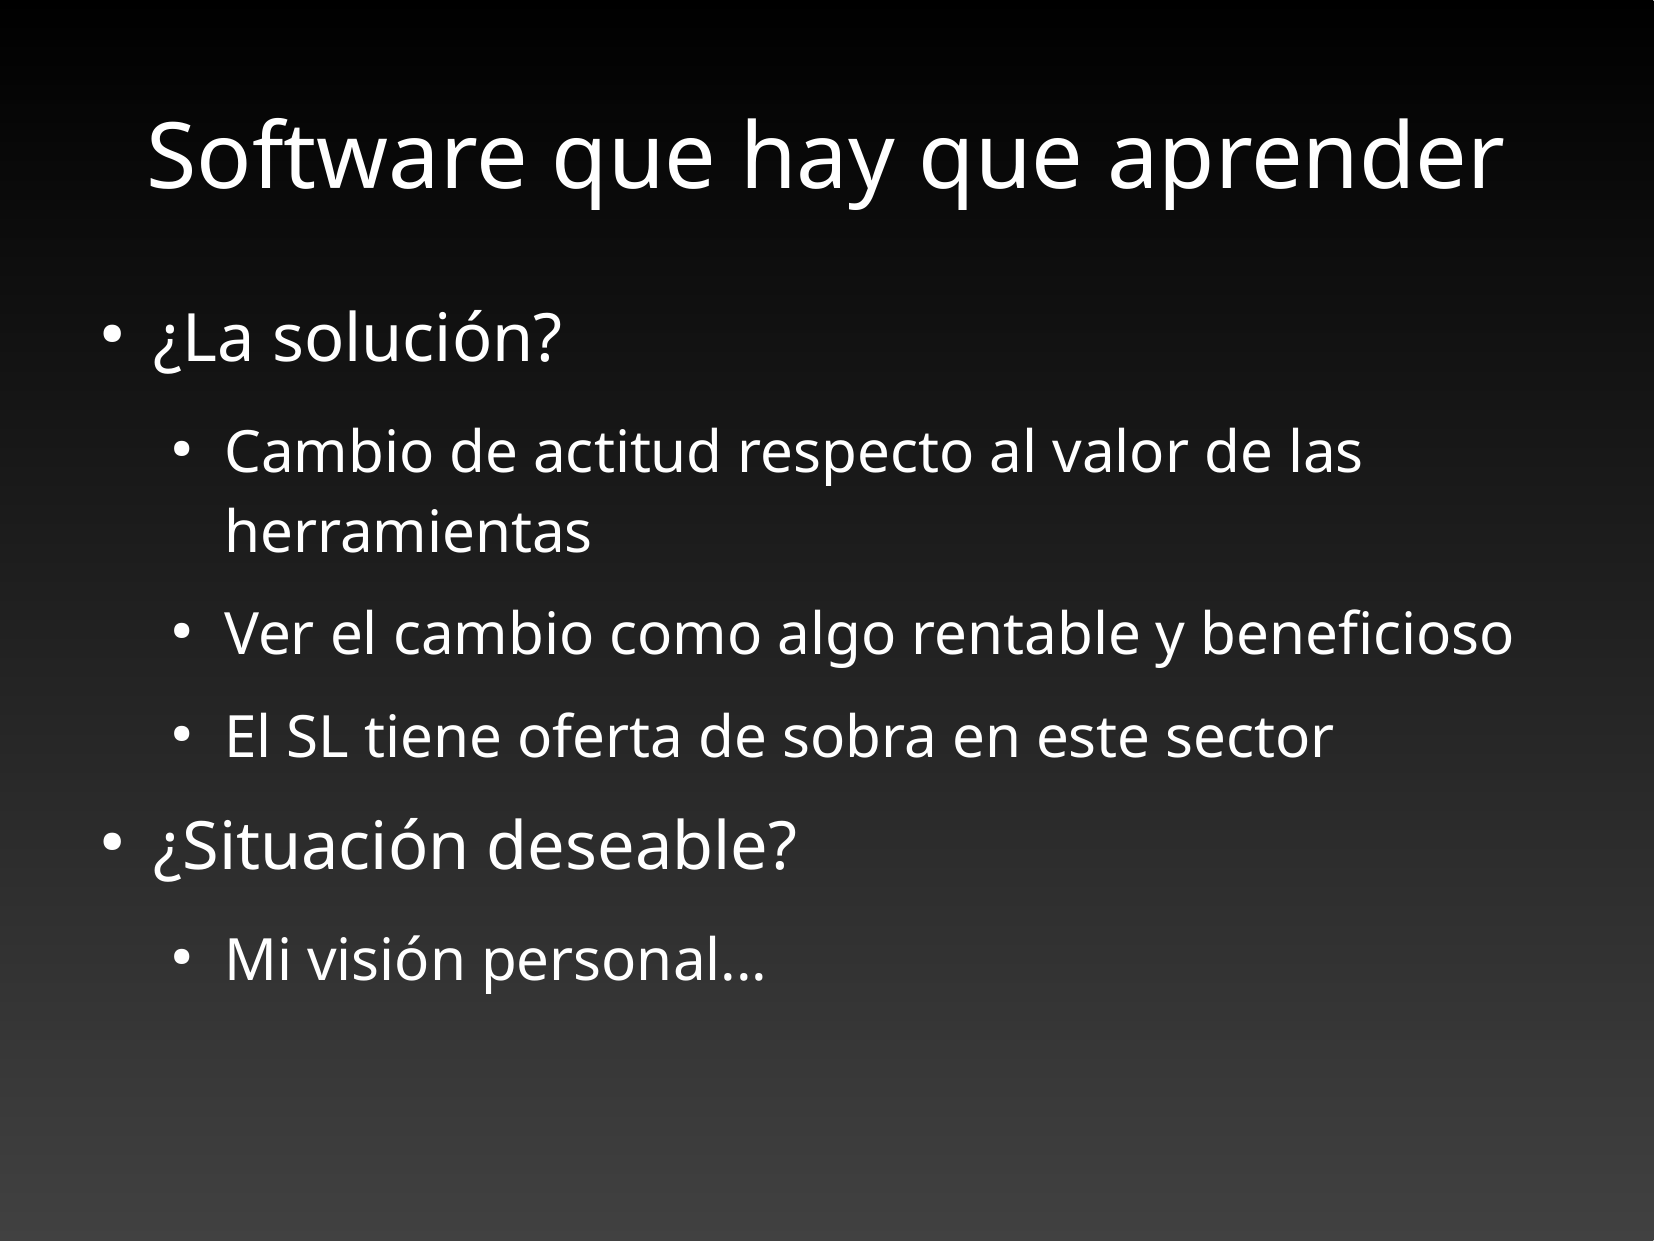

# Software que hay que aprender
¿La solución?
Cambio de actitud respecto al valor de las herramientas
Ver el cambio como algo rentable y beneficioso
El SL tiene oferta de sobra en este sector
¿Situación deseable?
Mi visión personal...